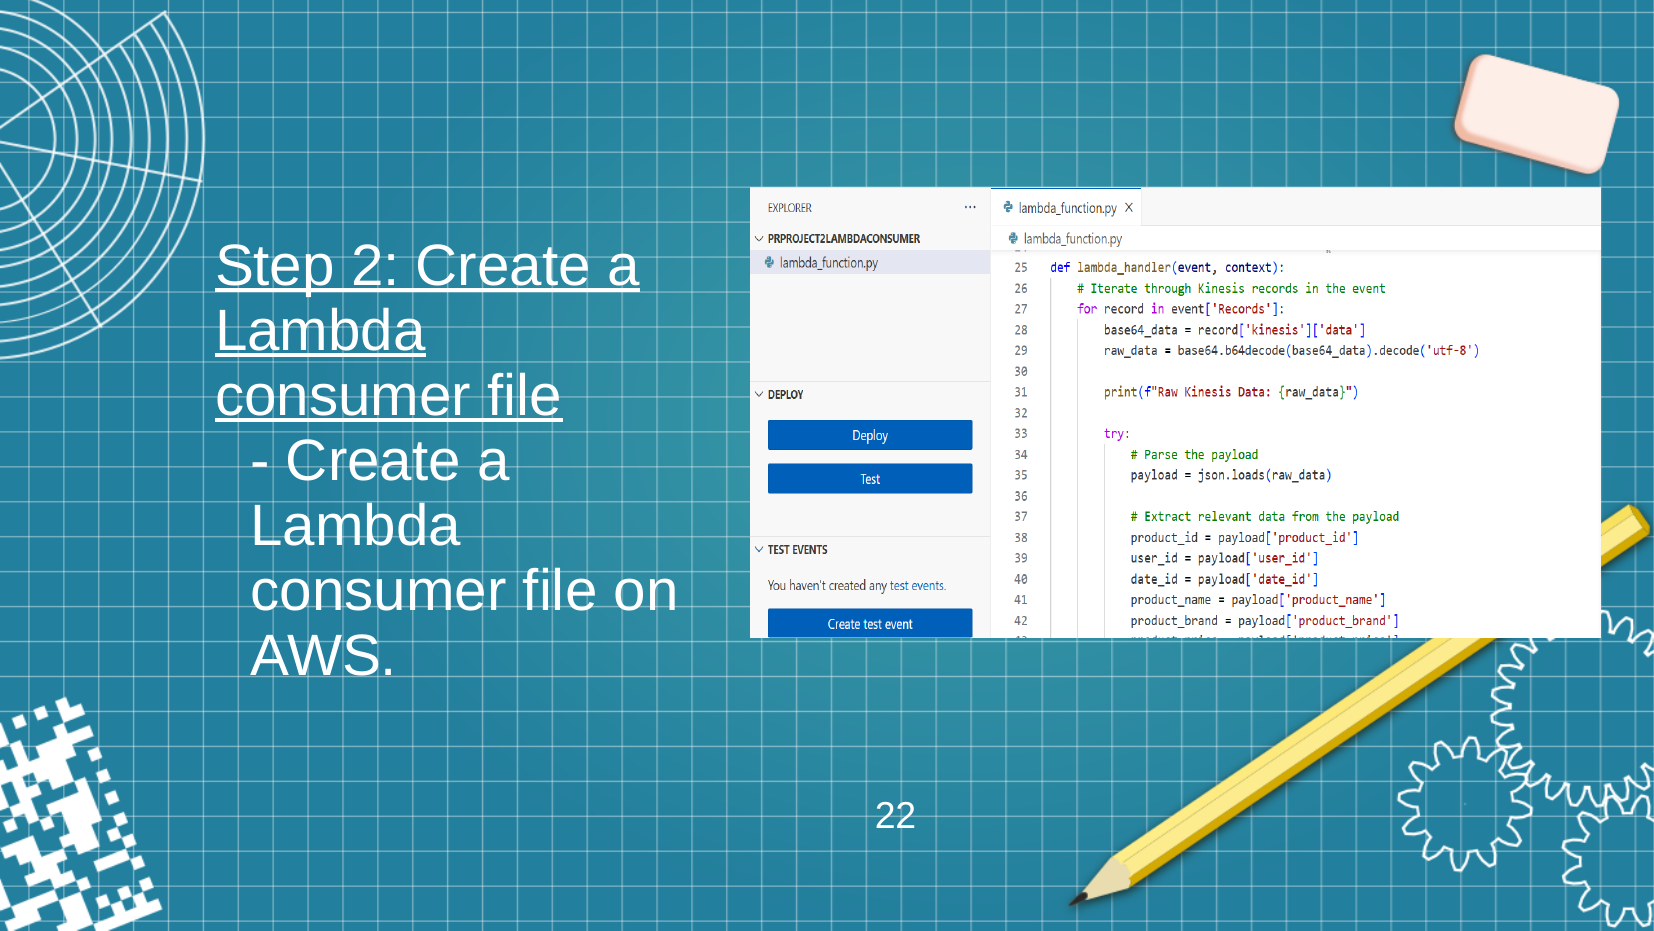

Step 2: Create a Lambda consumer file
- Create a Lambda consumer file on AWS.